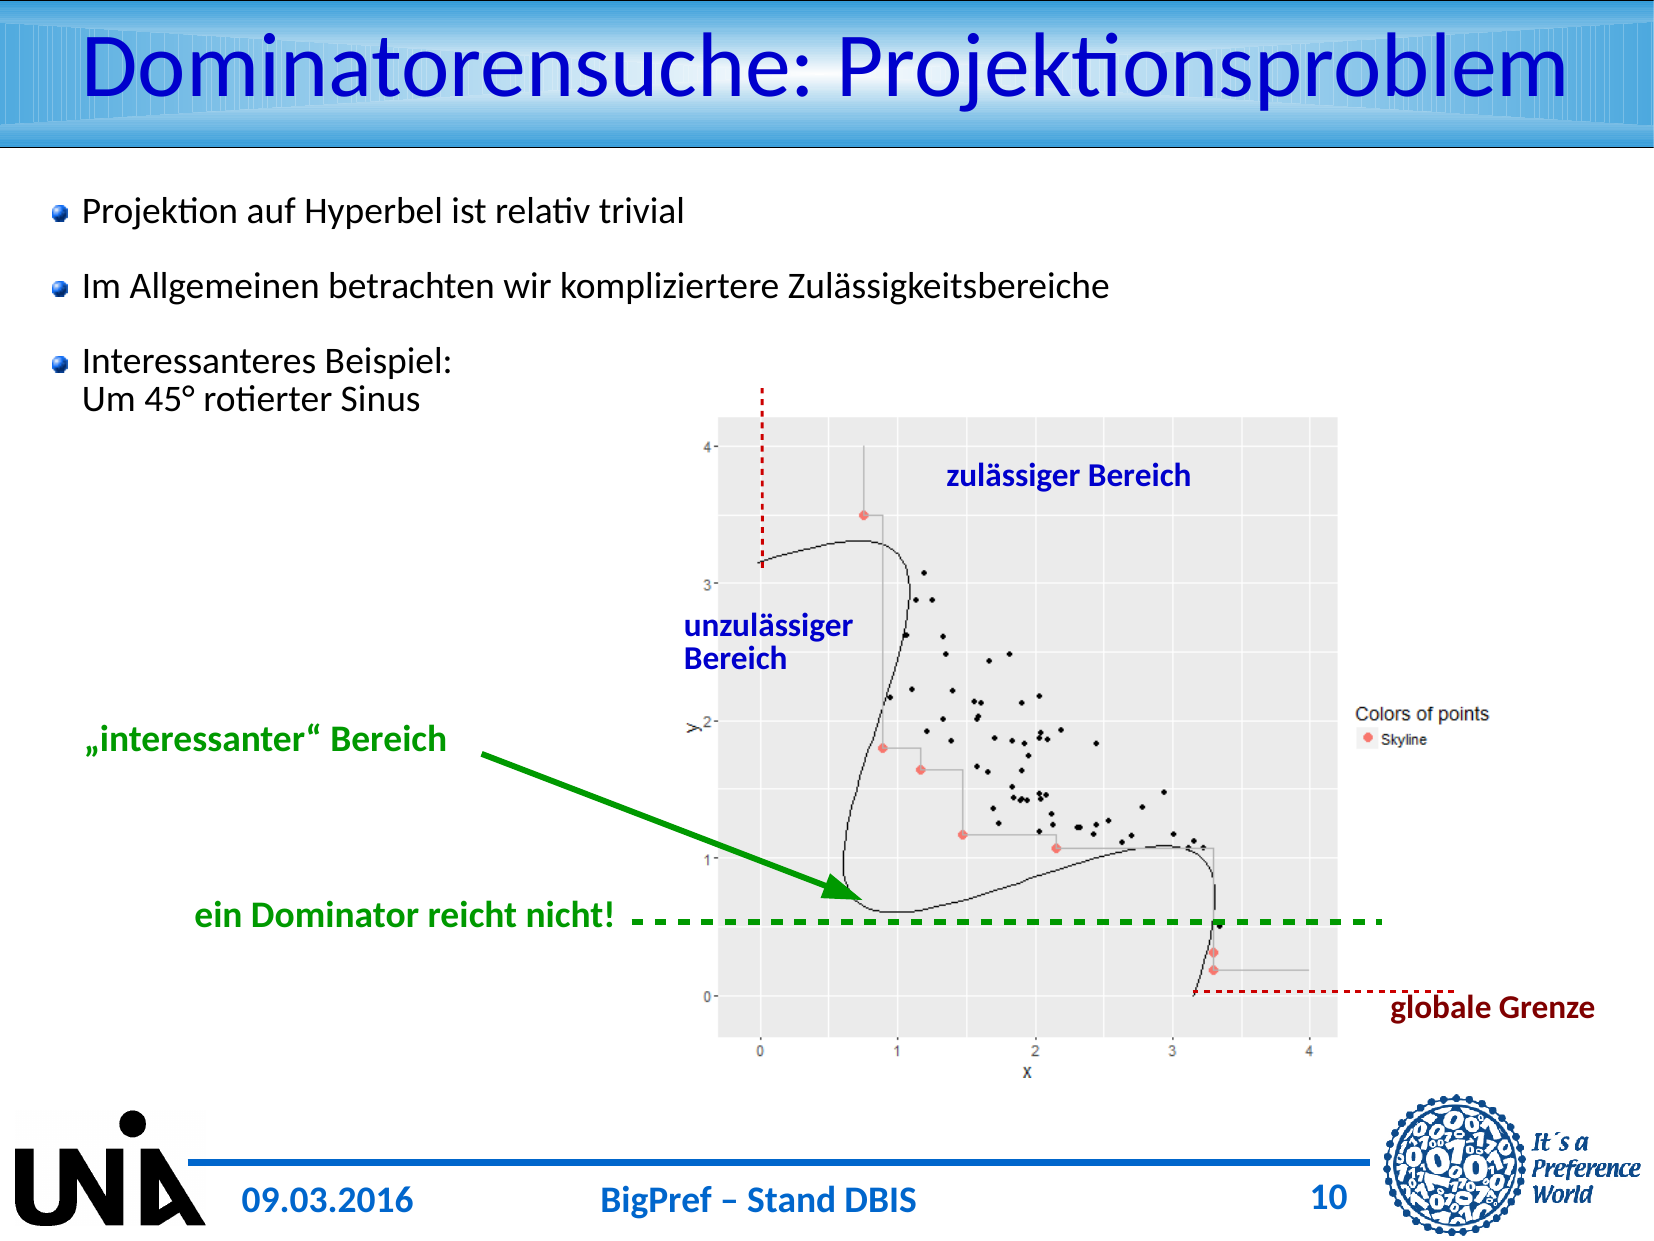

# Dominatorensuche: Projektionsproblem
Projektion auf Hyperbel ist relativ trivial
Im Allgemeinen betrachten wir kompliziertere Zulässigkeitsbereiche
Interessanteres Beispiel:
Um 45° rotierter Sinus
zulässiger Bereich
unzulässiger Bereich
„interessanter“ Bereich
ein Dominator reicht nicht!
globale Grenze